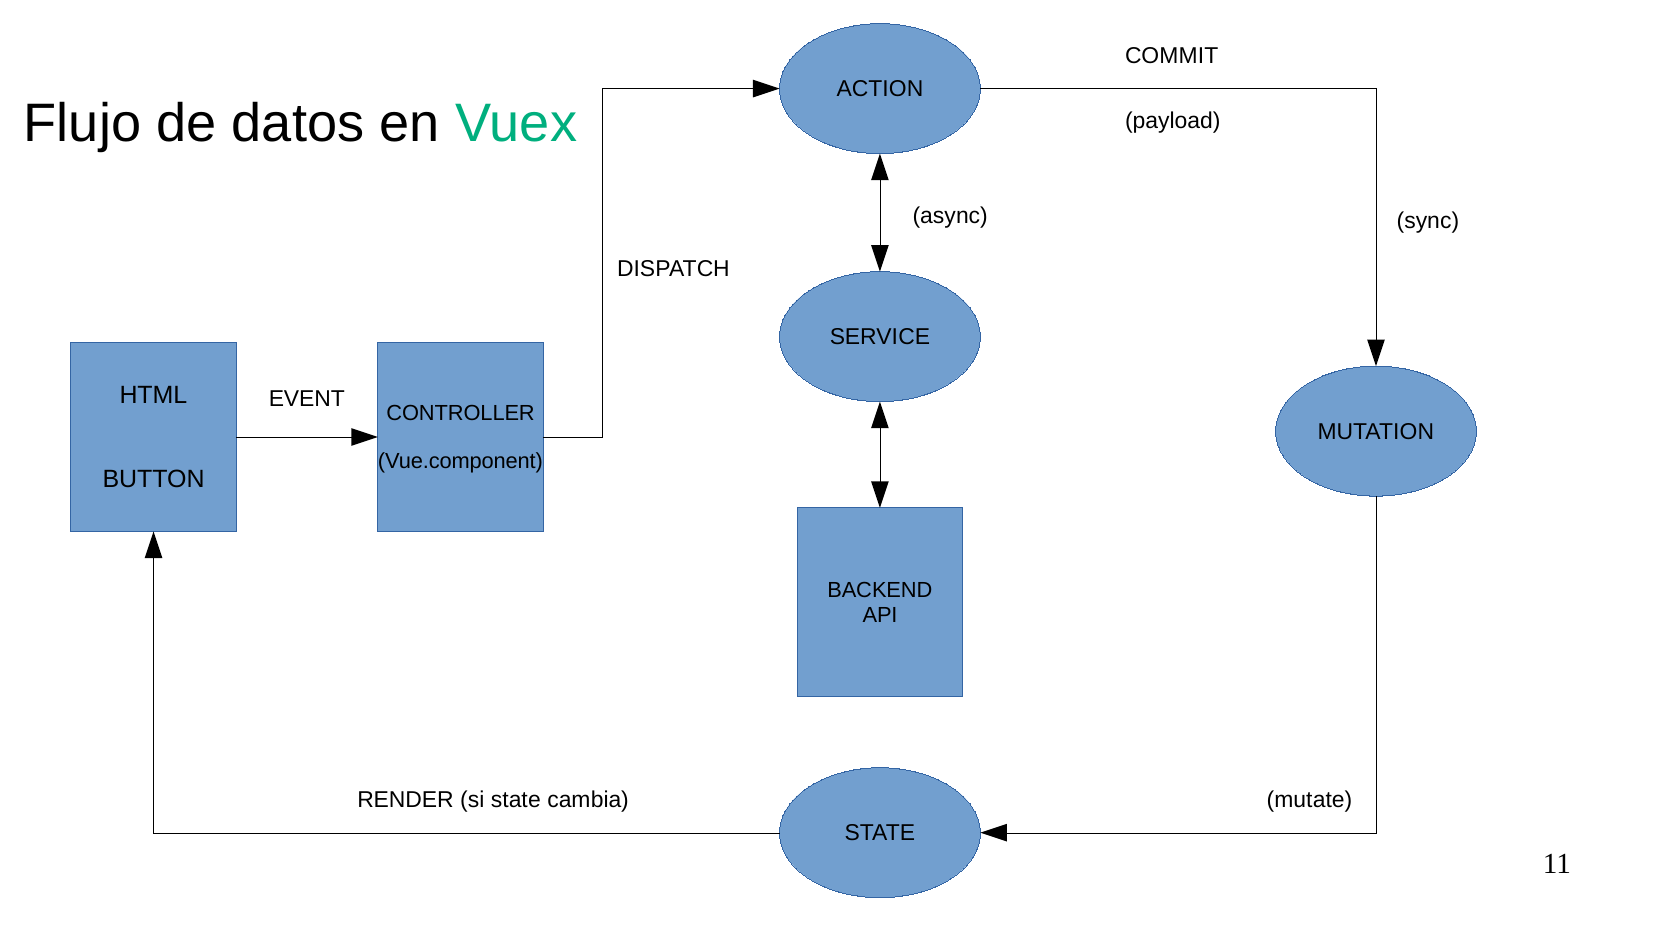

ACTION
COMMIT
# Flujo de datos en Vuex
(payload)
(async)
(sync)
DISPATCH
SERVICE
HTML
BUTTON
CONTROLLER
(Vue.component)
MUTATION
EVENT
BACKEND
API
STATE
RENDER (si state cambia)
(mutate)
11